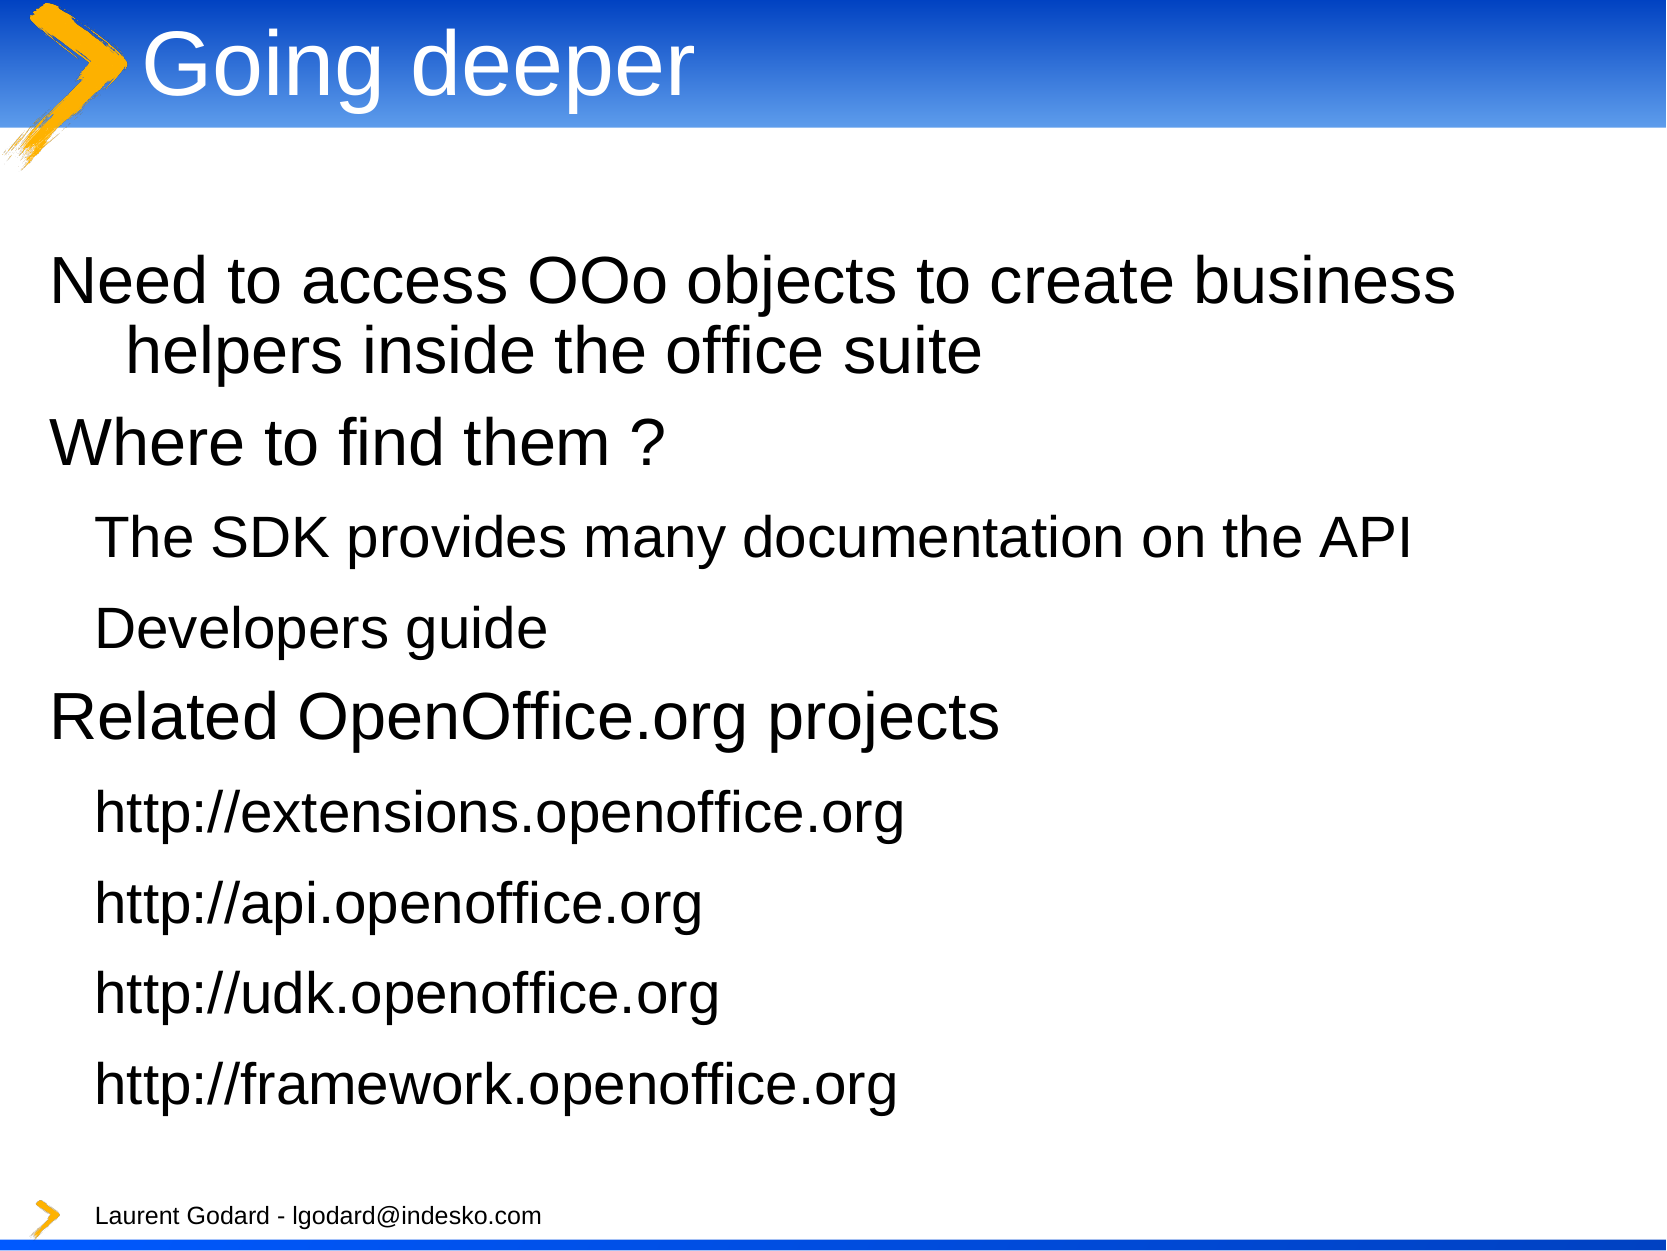

# Going deeper
Need to access OOo objects to create business helpers inside the office suite
Where to find them ?
The SDK provides many documentation on the API
Developers guide
Related OpenOffice.org projects
http://extensions.openoffice.org
http://api.openoffice.org
http://udk.openoffice.org
http://framework.openoffice.org